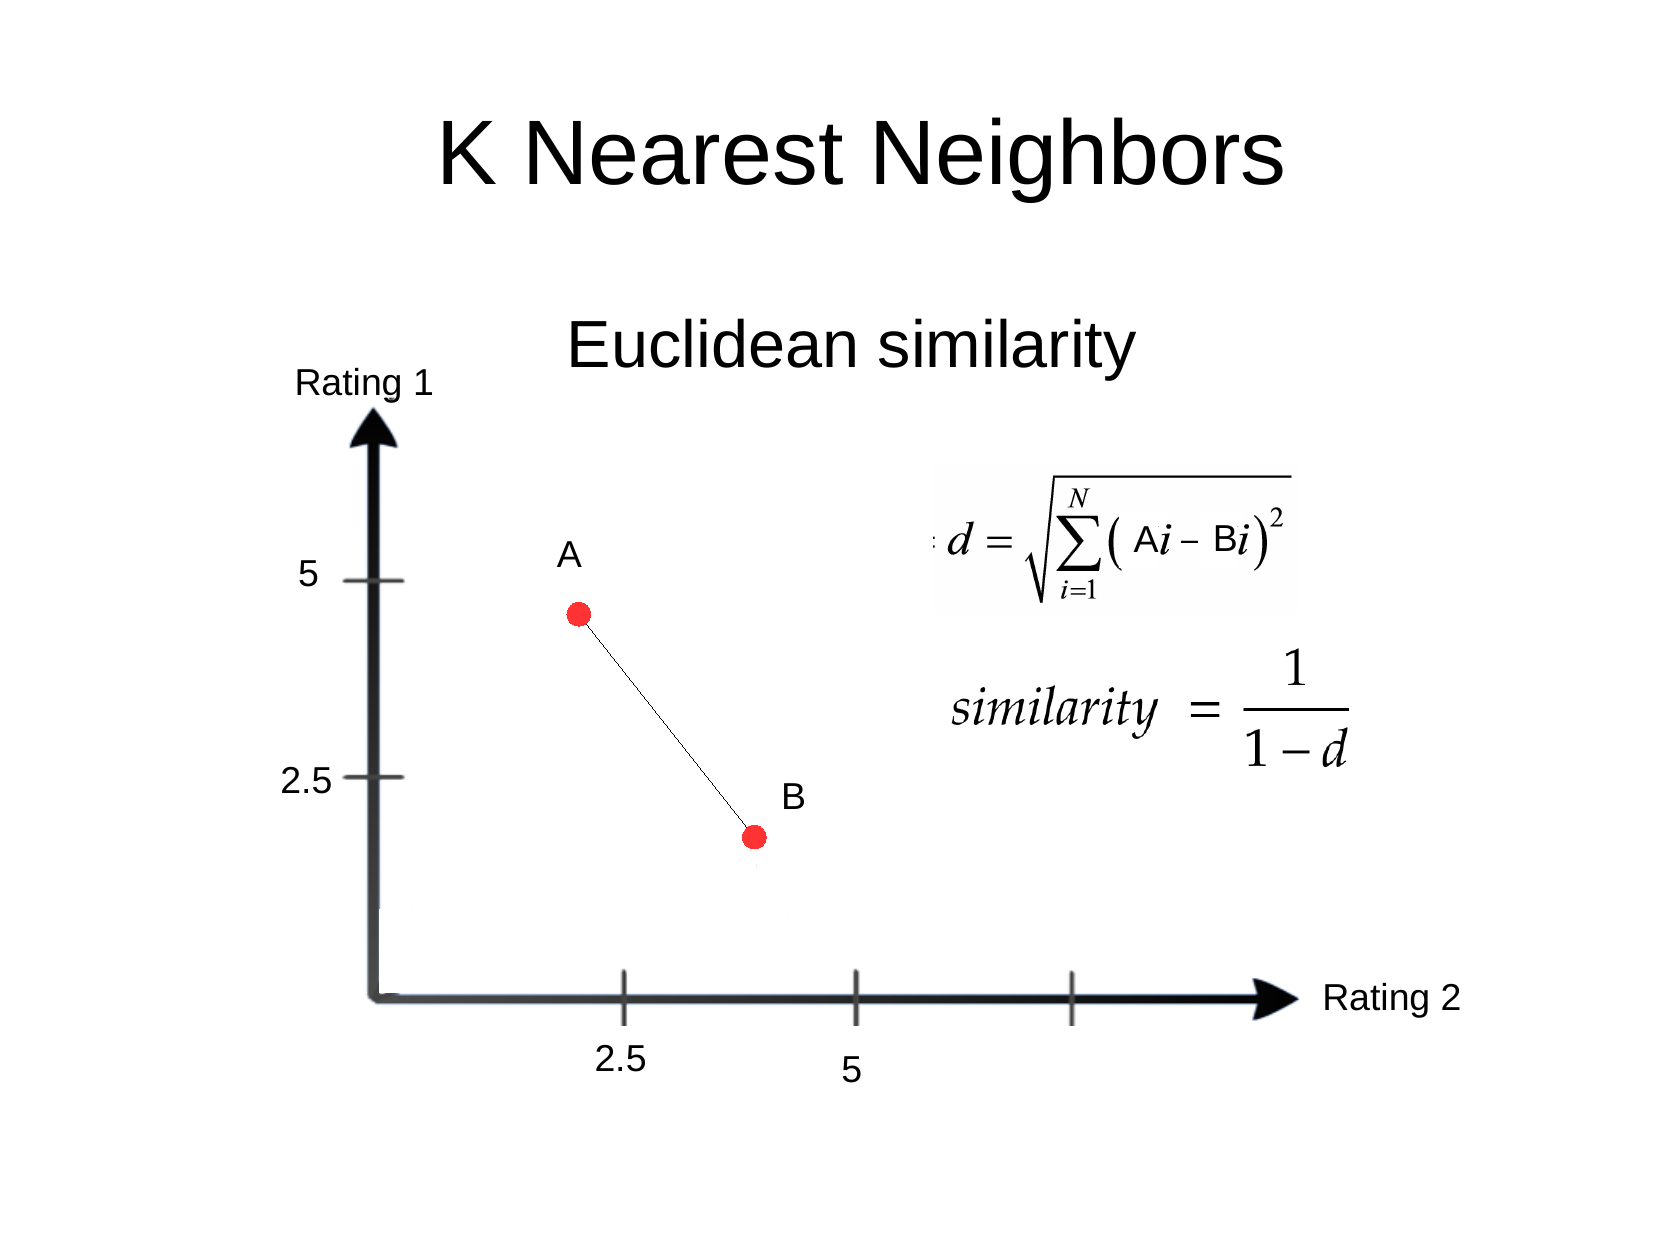

# K Nearest Neighbors
Euclidean similarity
Rating 1
B
A
A
5
2.5
B
Rating 2
2.5
5